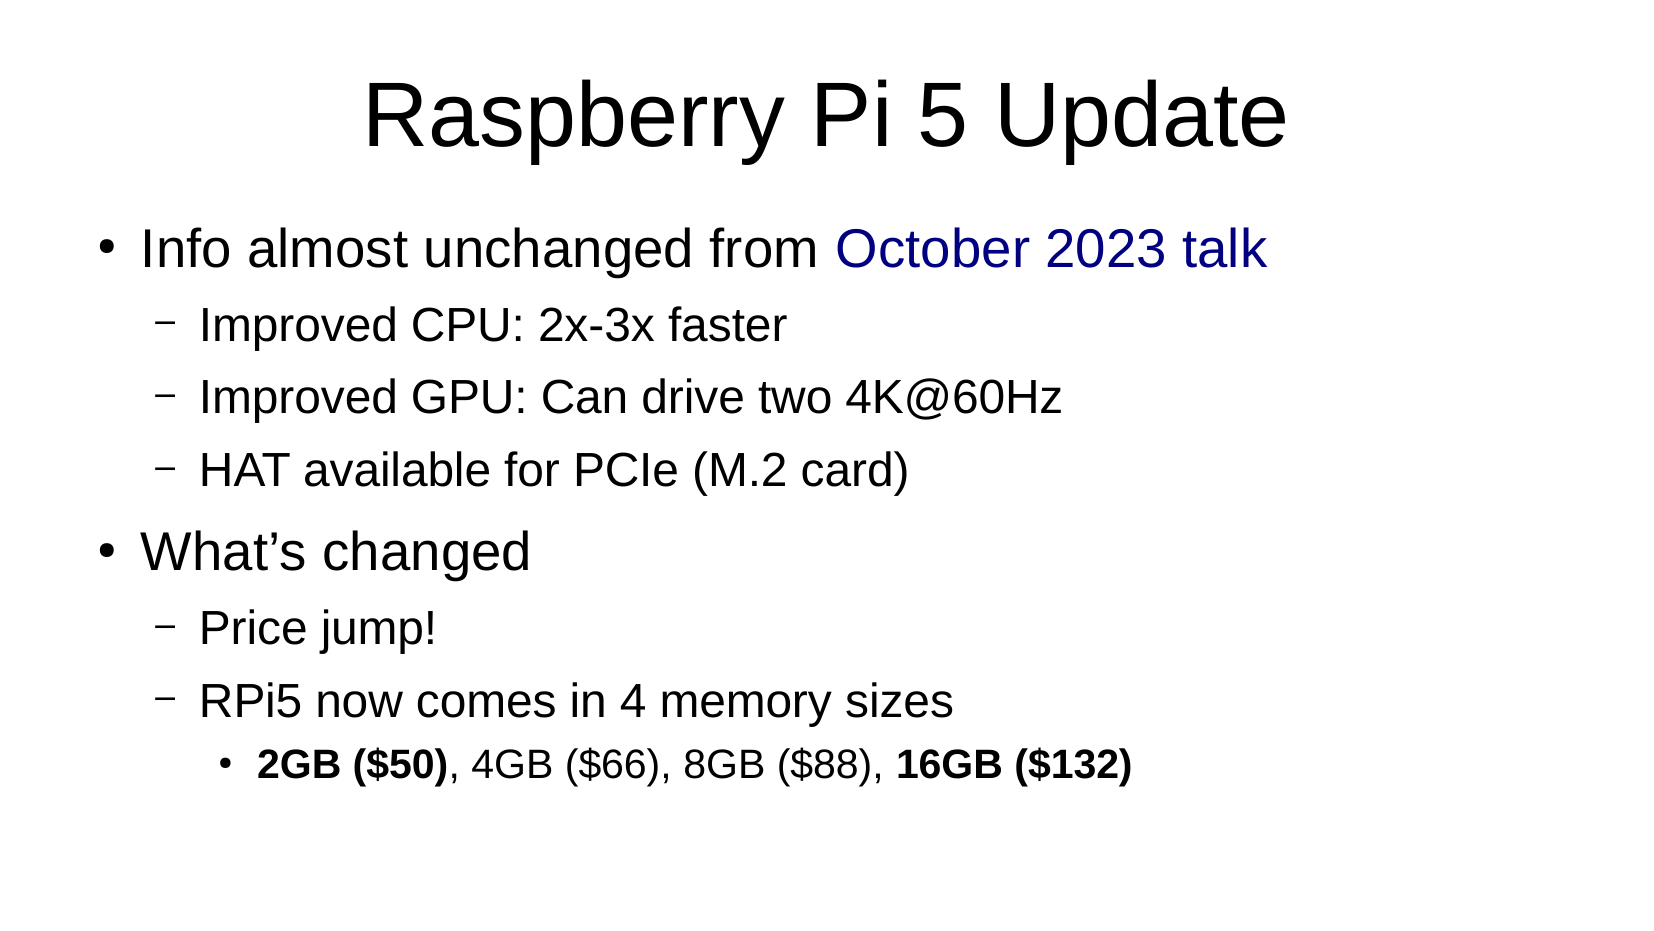

# Raspberry Pi 5 Update
Info almost unchanged from October 2023 talk
Improved CPU: 2x-3x faster
Improved GPU: Can drive two 4K@60Hz
HAT available for PCIe (M.2 card)
What’s changed
Price jump!
RPi5 now comes in 4 memory sizes
2GB ($50), 4GB ($66), 8GB ($88), 16GB ($132)